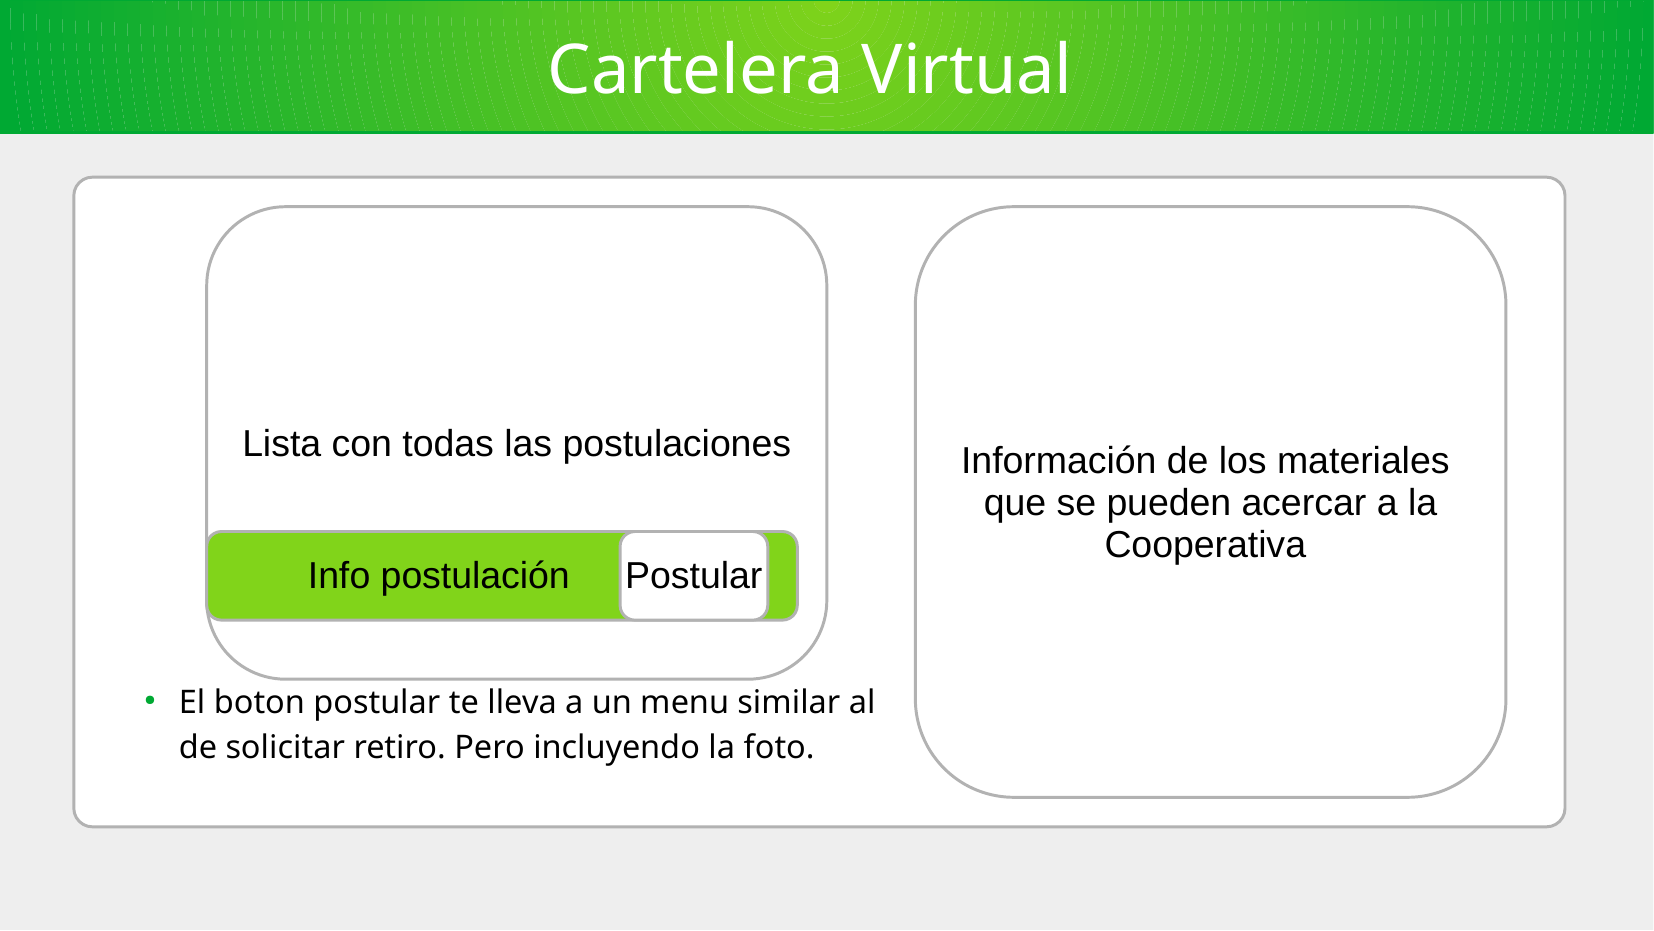

# Cartelera Virtual
Lista con todas las postulaciones
Información de los materiales
que se pueden acercar a la
Cooperativa
Info postulación
Postular
El boton postular te lleva a un menu similar al de solicitar retiro. Pero incluyendo la foto.